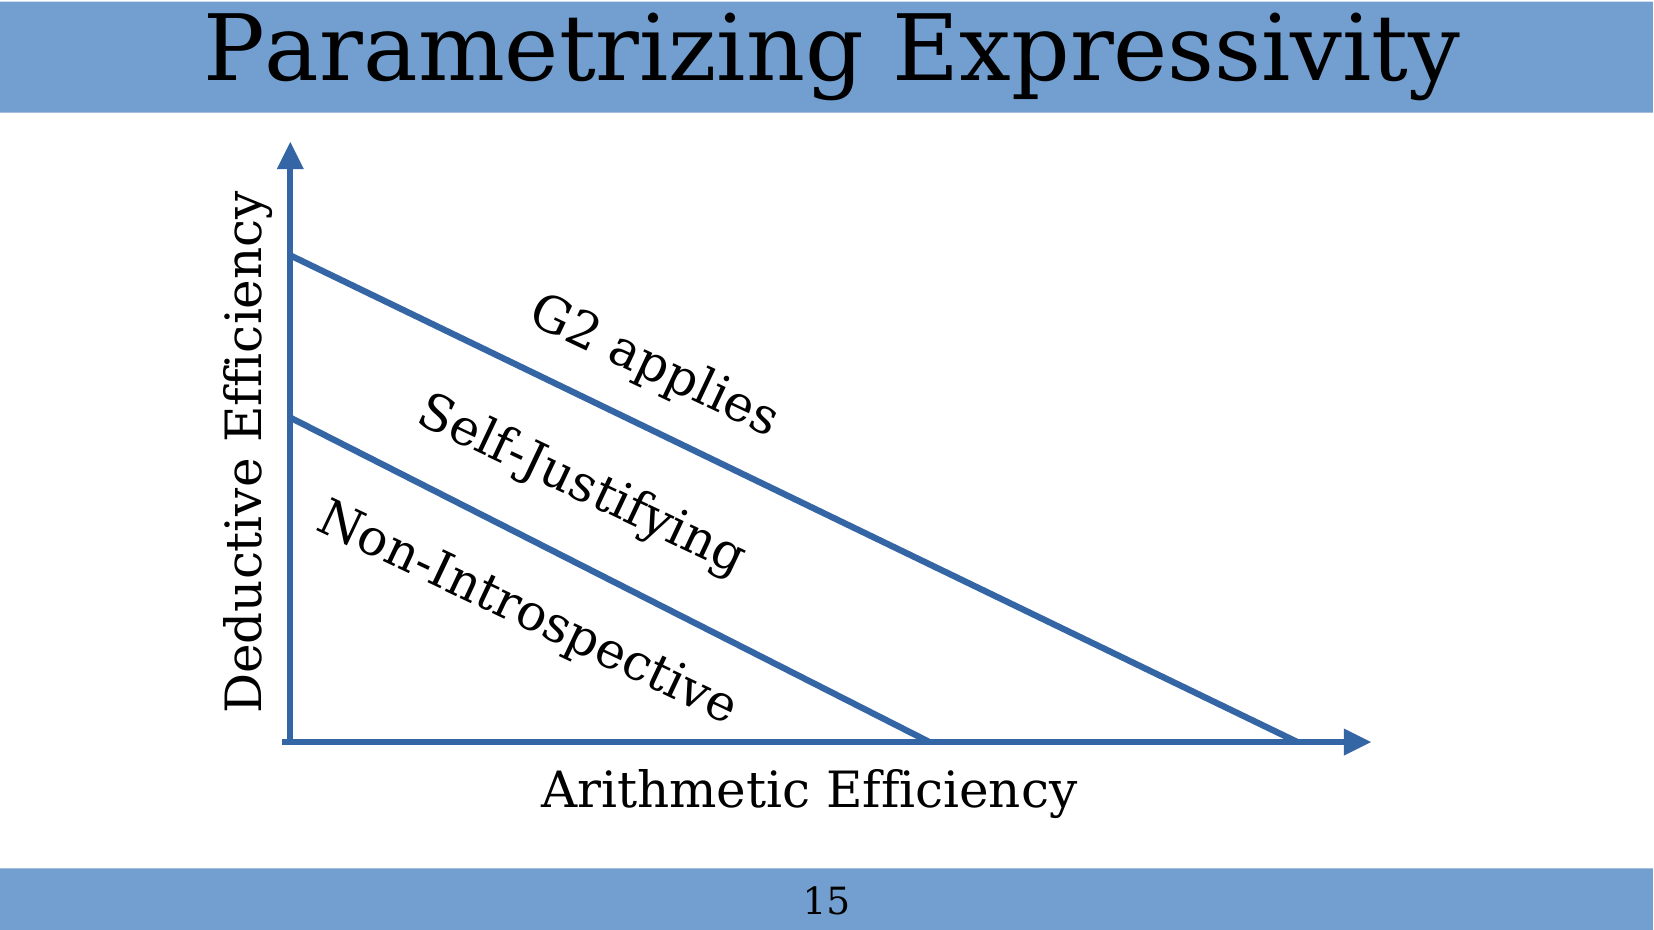

Parametrizing Expressivity
#
Deductive Efficiency
G2 applies
Self-Justifying
Non-Introspective
Arithmetic Efficiency
15